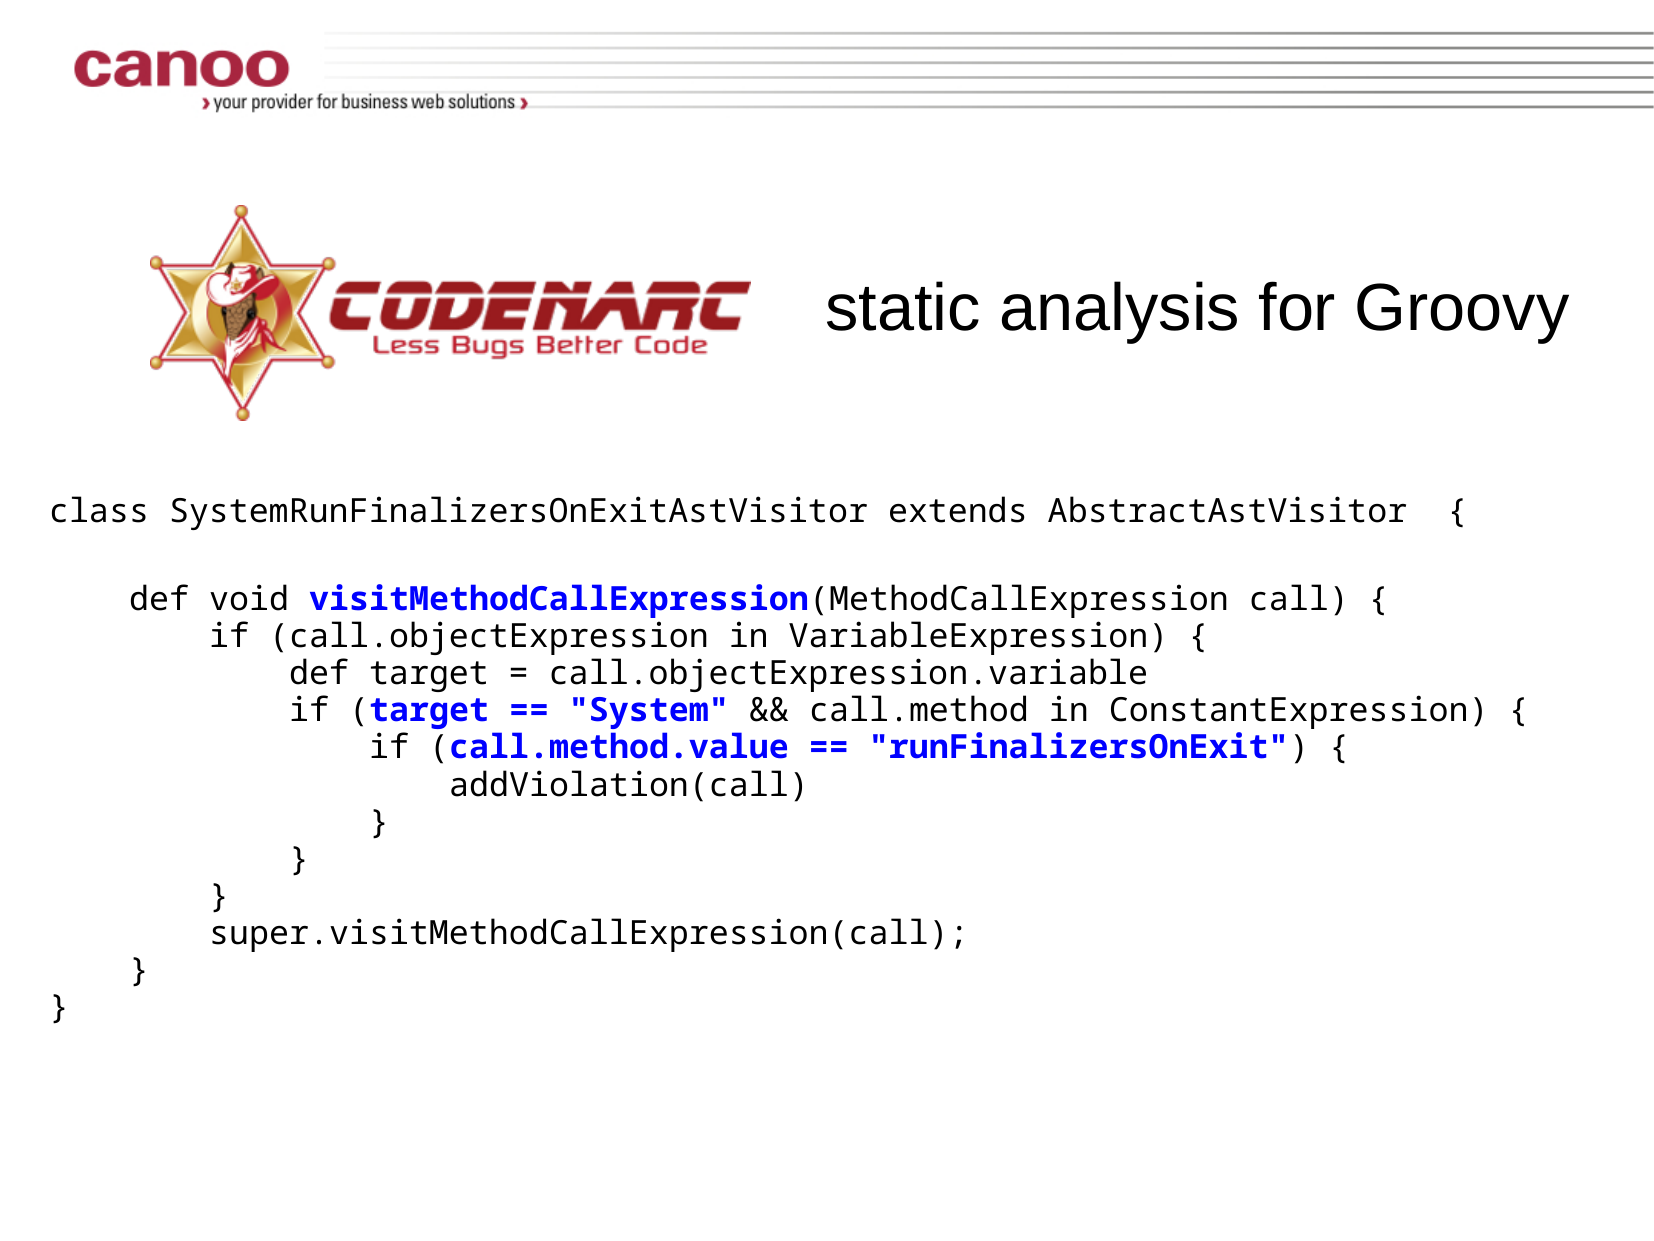

# static analysis for Groovy
class SystemRunFinalizersOnExitAstVisitor extends AbstractAstVisitor {
 def void visitMethodCallExpression(MethodCallExpression call) {
 if (call.objectExpression in VariableExpression) {
 def target = call.objectExpression.variable
 if (target == "System" && call.method in ConstantExpression) {
 if (call.method.value == "runFinalizersOnExit") {
 addViolation(call)
 }
 }
 }
 super.visitMethodCallExpression(call);
 }
}